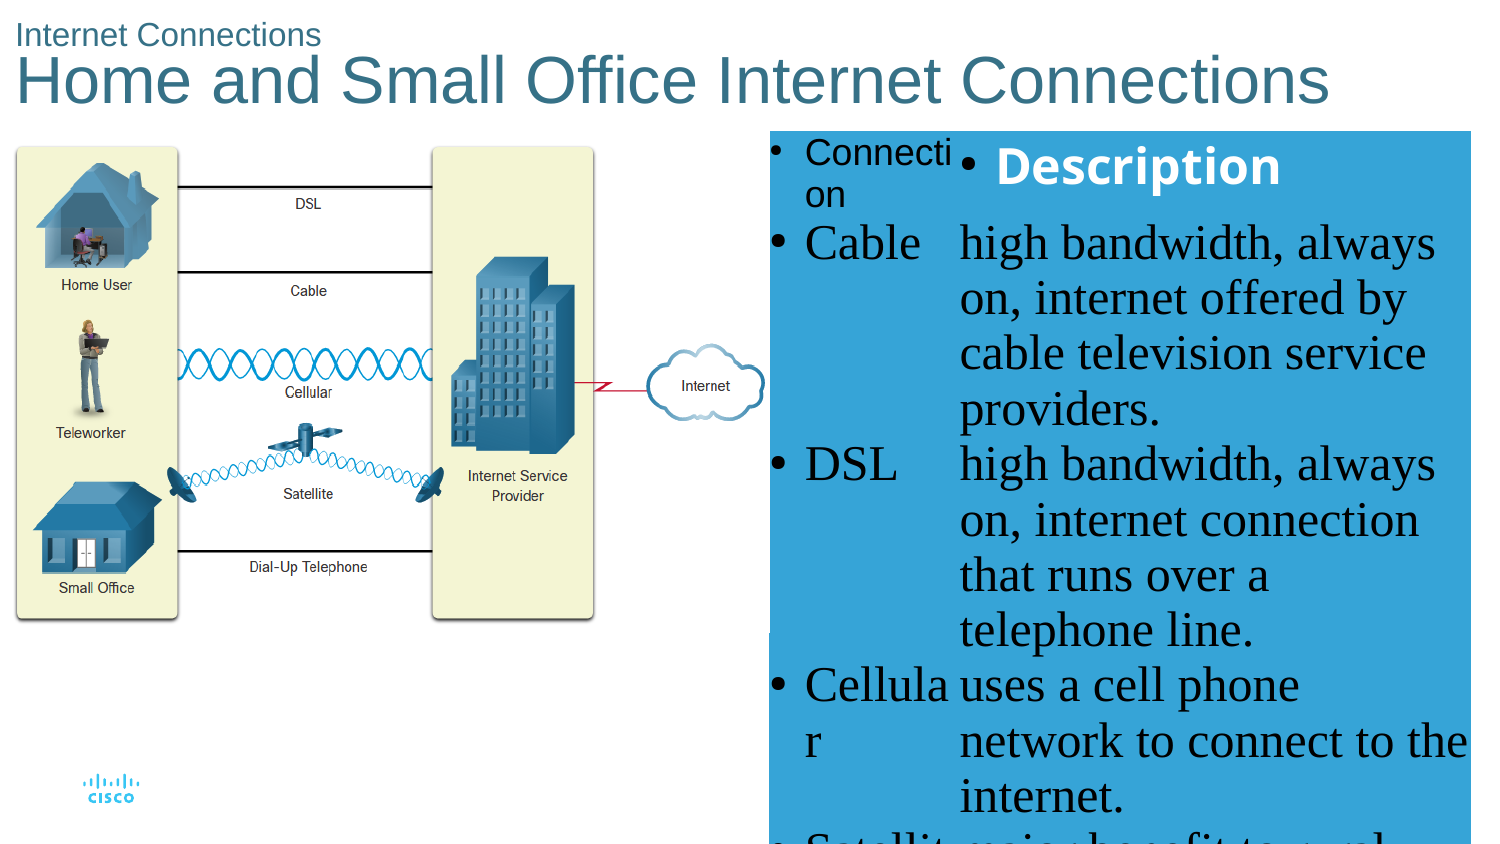

# Internet Connections Home and Small Office Internet Connections
| Connection | Description |
| --- | --- |
| Cable | high bandwidth, always on, internet offered by cable television service providers. |
| DSL | high bandwidth, always on, internet connection that runs over a telephone line. |
| Cellular | uses a cell phone network to connect to the internet. |
| Satellite | major benefit to rural areas without Internet Service Providers. |
| Dial-up telephone | an inexpensive, low bandwidth option using a modem. |